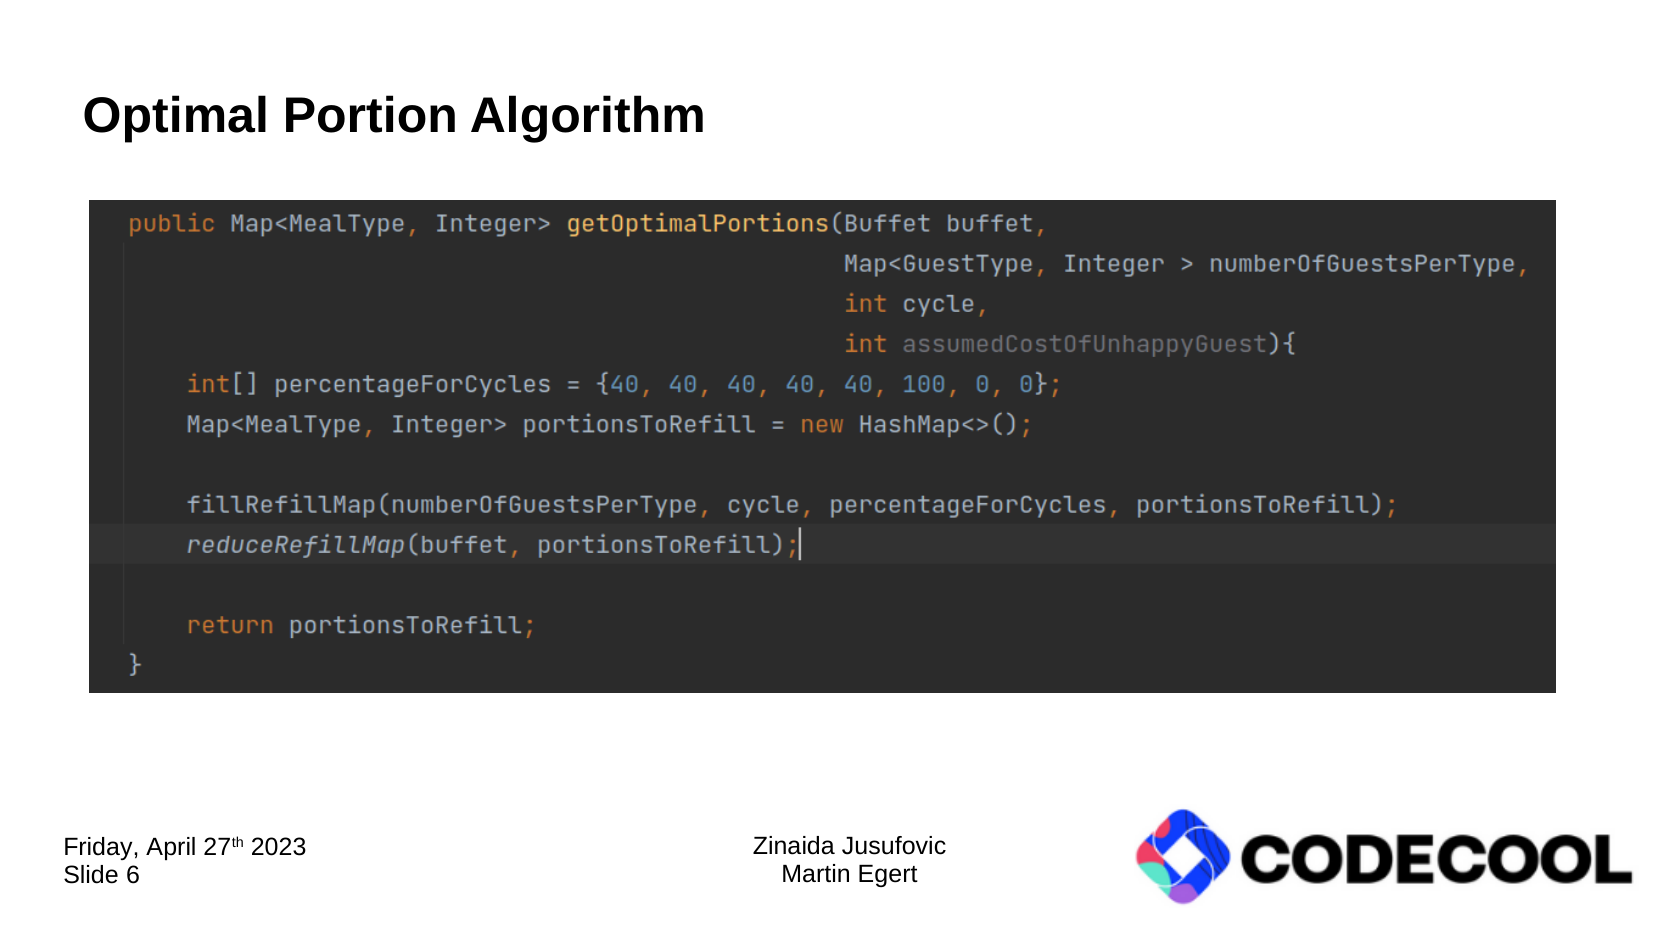

# Optimal Portion Algorithm
Zinaida Jusufovic
Martin Egert
Friday, April 27th 2023
Slide